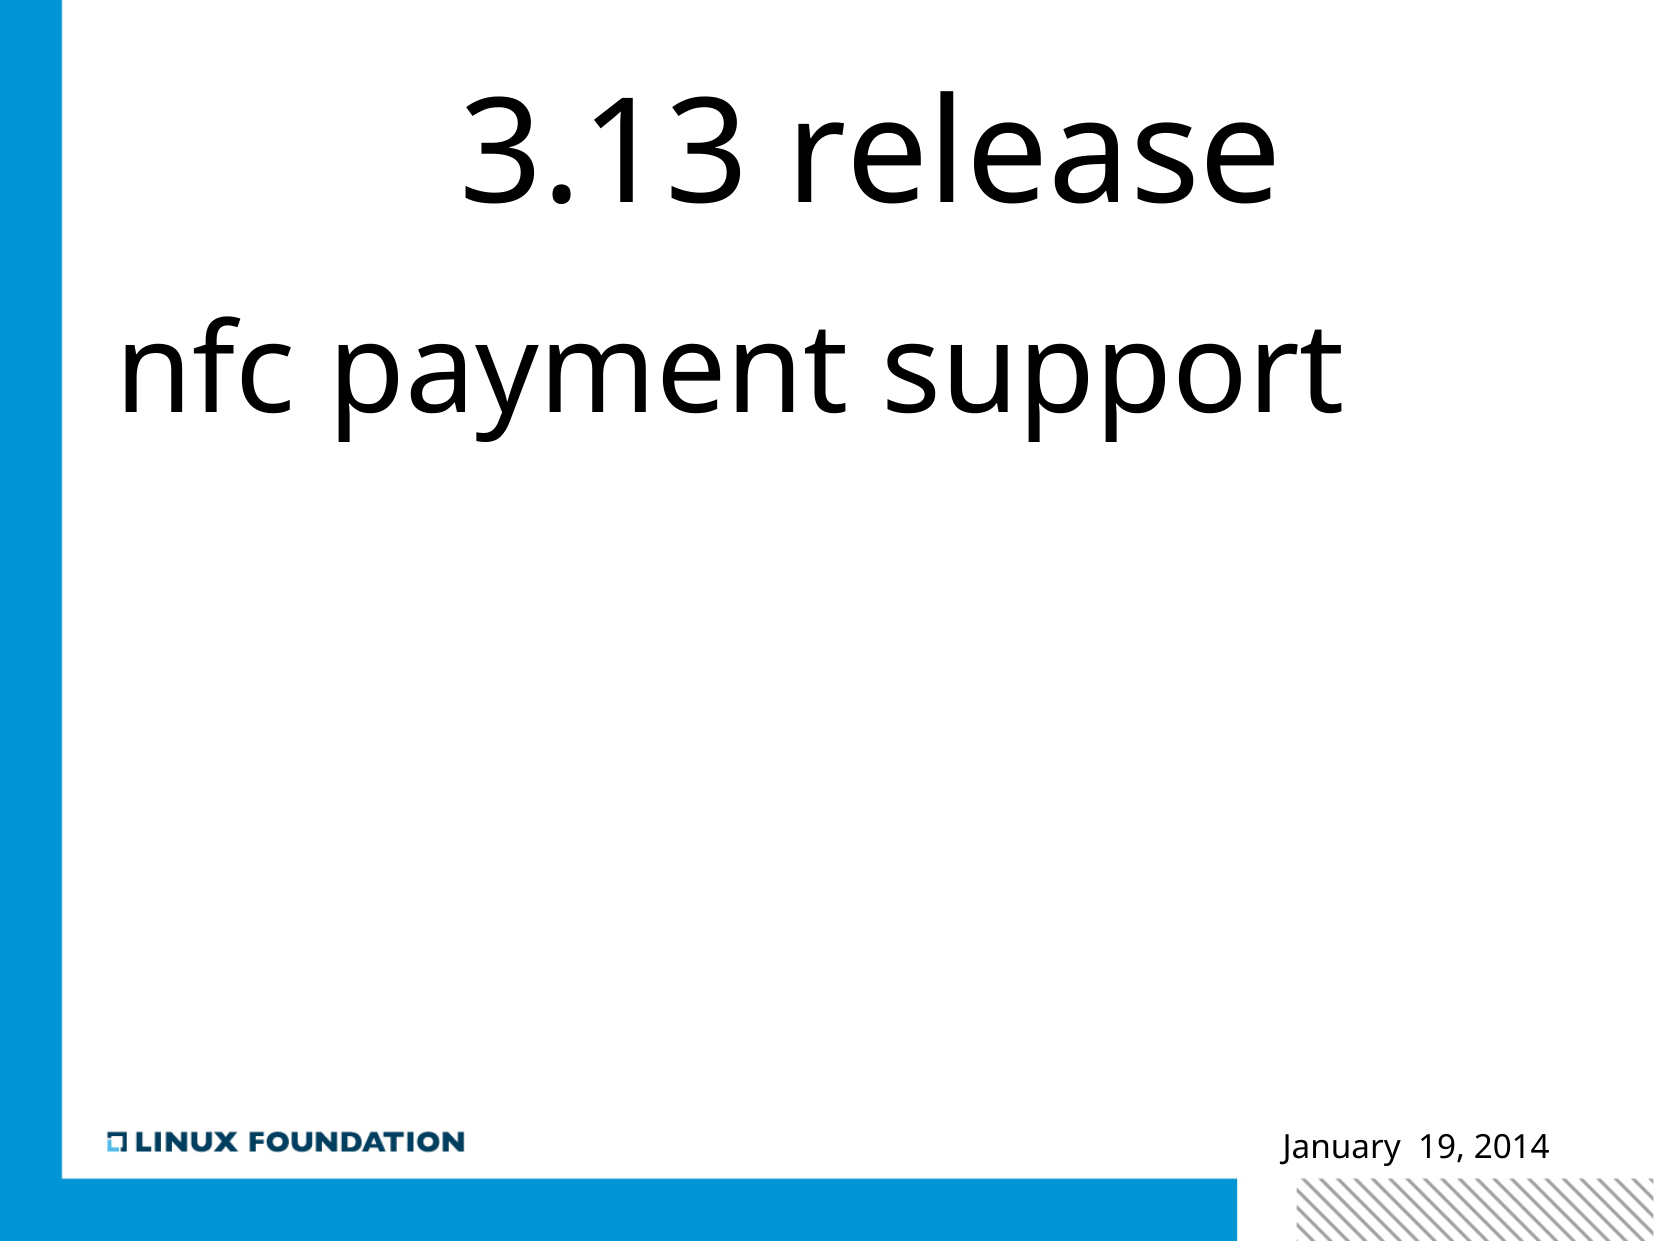

3.13 release
nfc payment support
January 19, 2014